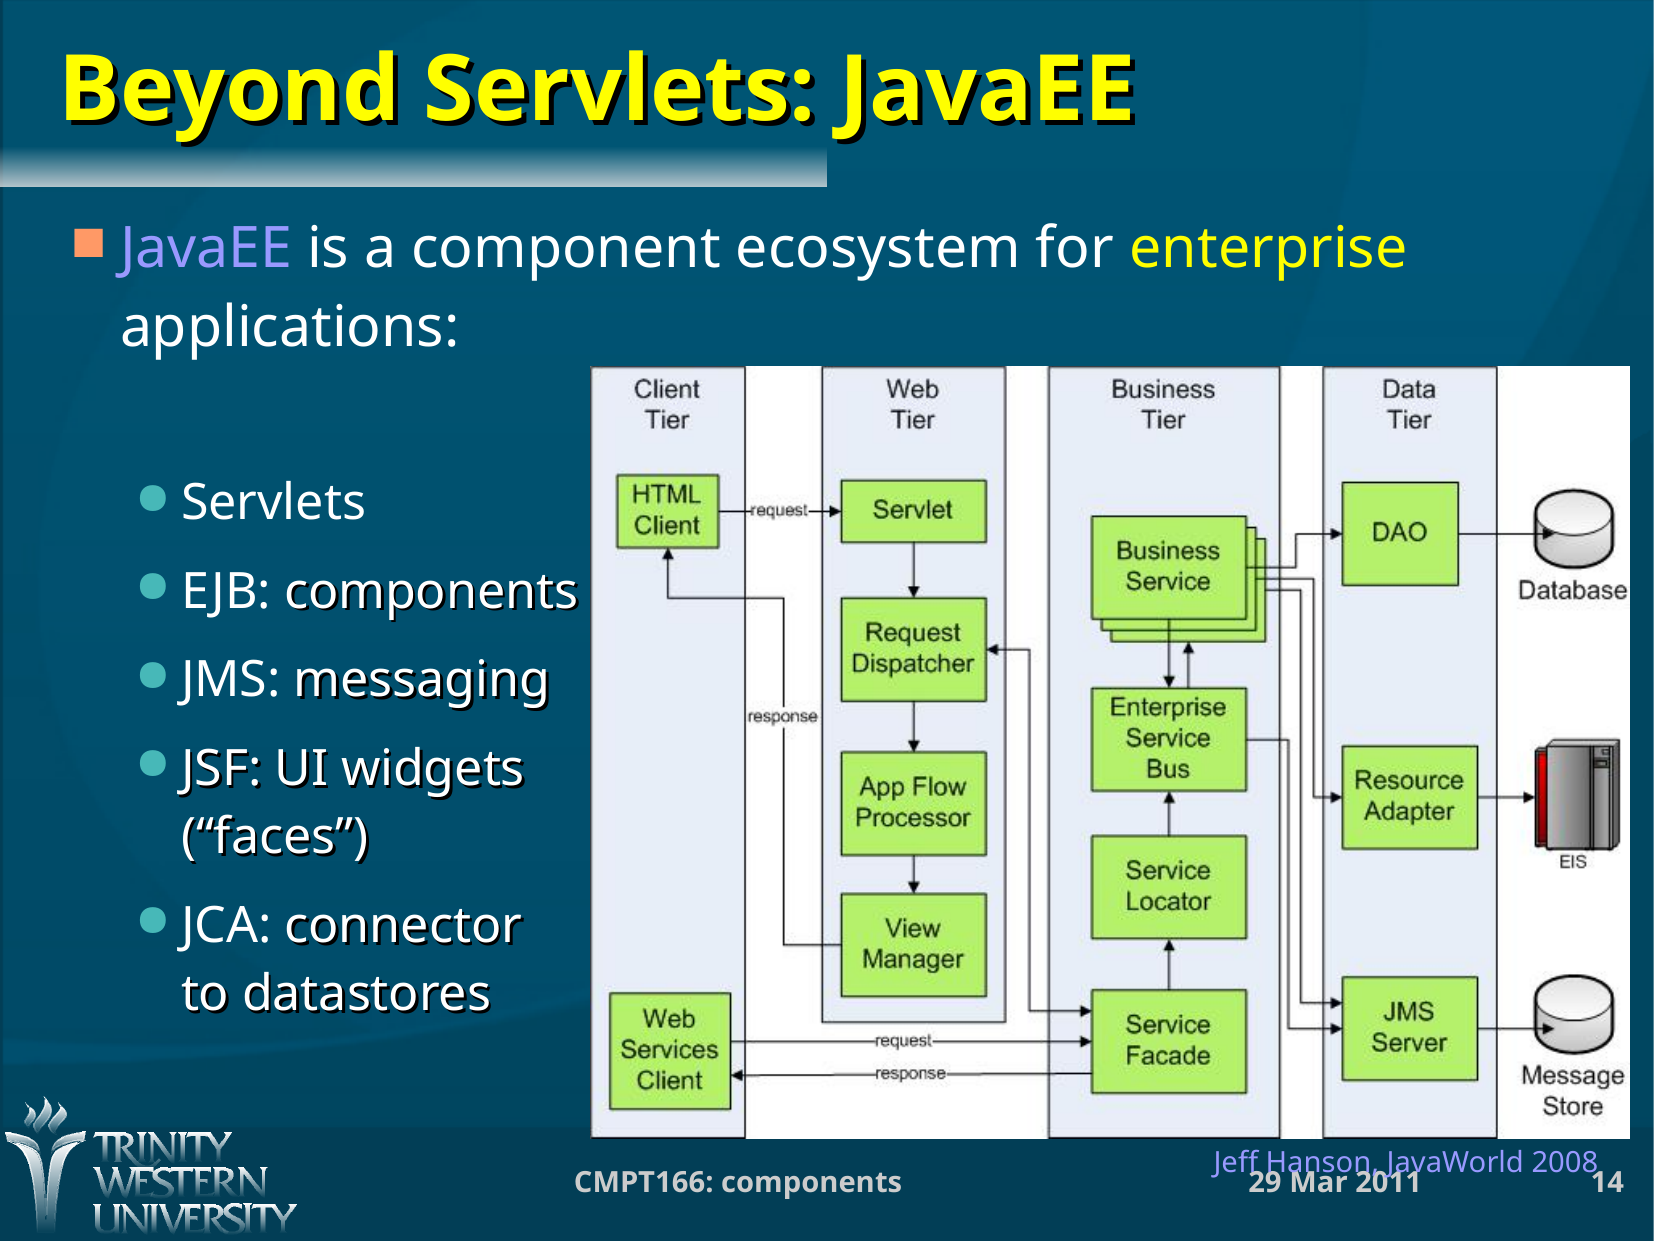

# Beyond Servlets: JavaEE
JavaEE is a component ecosystem for enterprise applications:
Servlets
EJB: components
JMS: messaging
JSF: UI widgets
(“faces”)
JCA: connector
to datastores
Jeff Hanson, JavaWorld 2008
CMPT166: components
29 Mar 2011
14